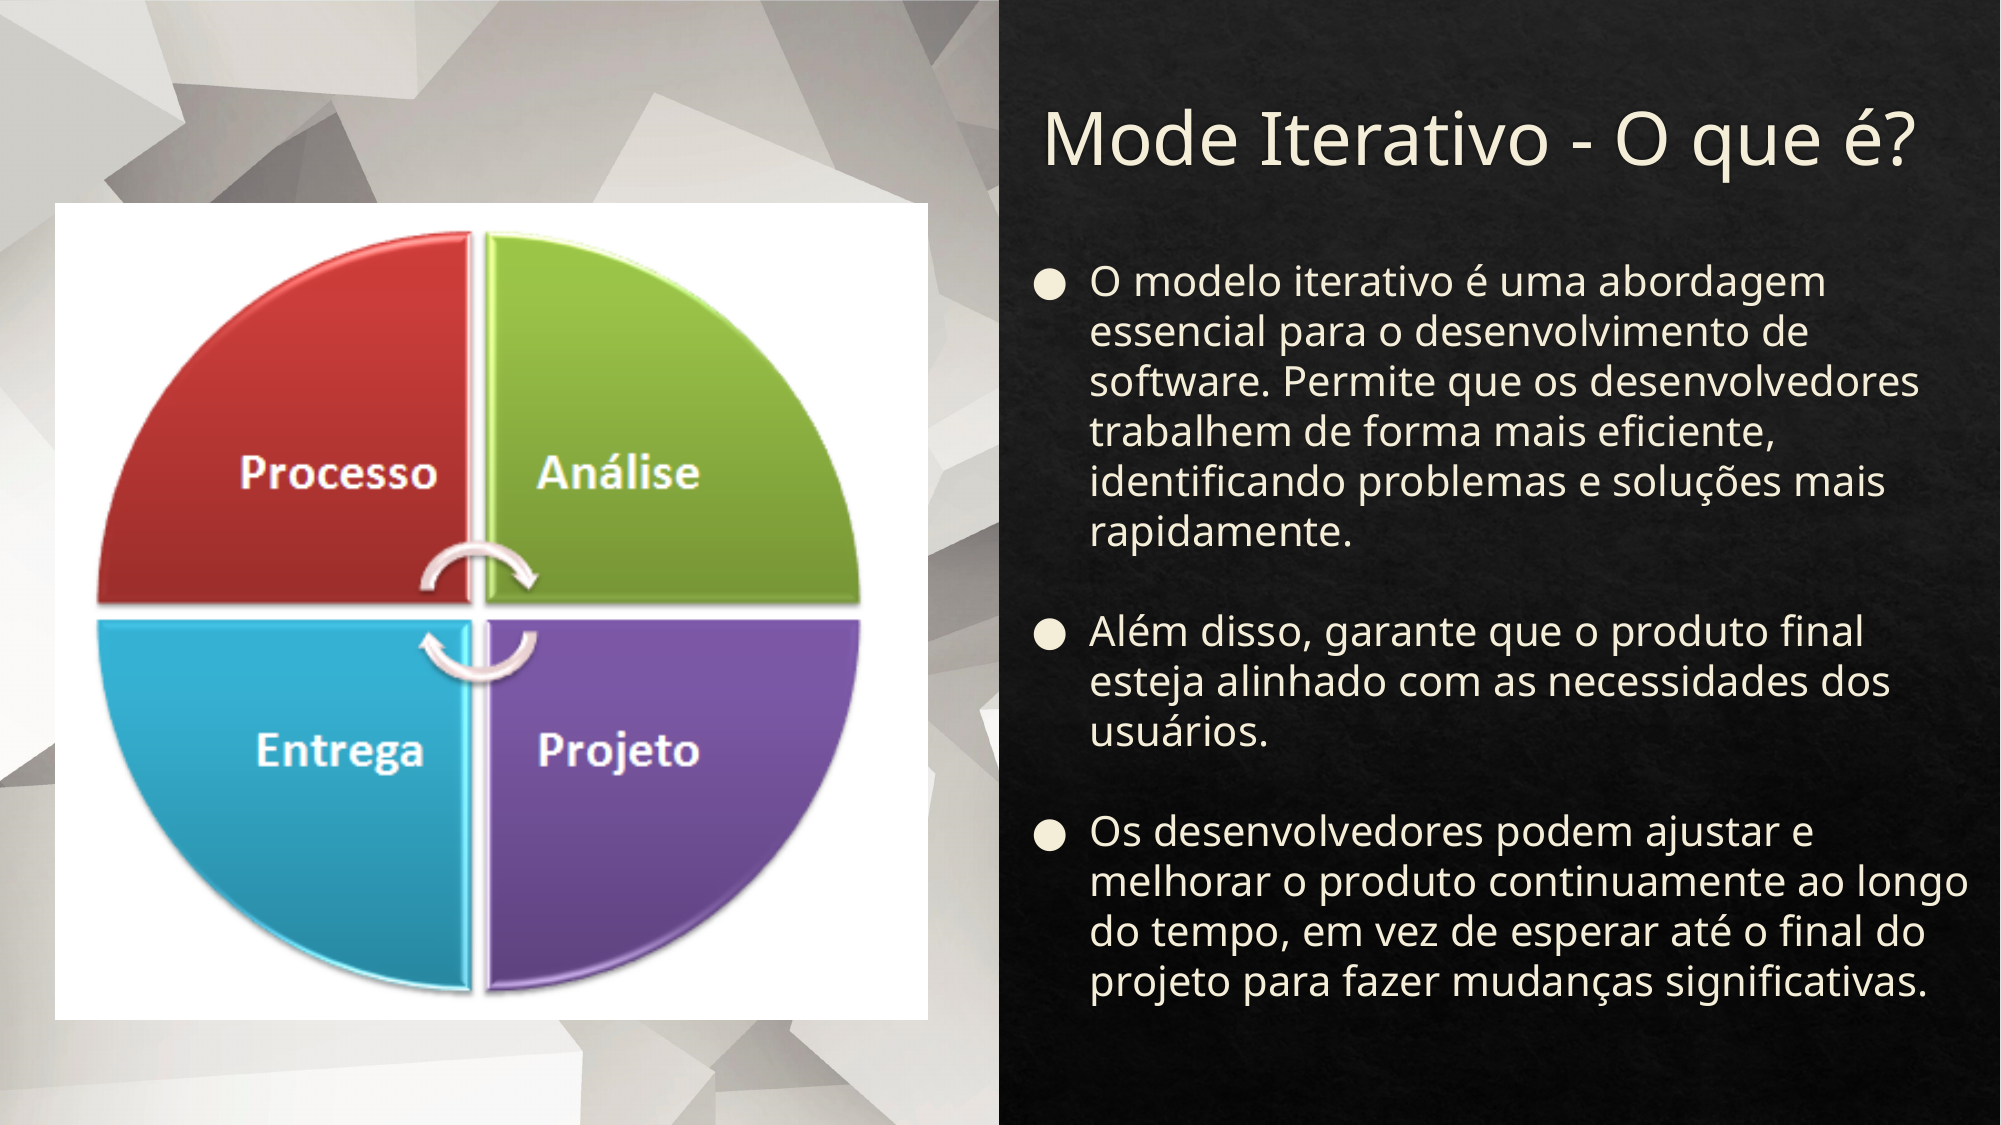

# Mode Iterativo - O que é?
O modelo iterativo é uma abordagem essencial para o desenvolvimento de software. Permite que os desenvolvedores trabalhem de forma mais eficiente, identificando problemas e soluções mais rapidamente.
Além disso, garante que o produto final esteja alinhado com as necessidades dos usuários.
Os desenvolvedores podem ajustar e melhorar o produto continuamente ao longo do tempo, em vez de esperar até o final do projeto para fazer mudanças significativas.